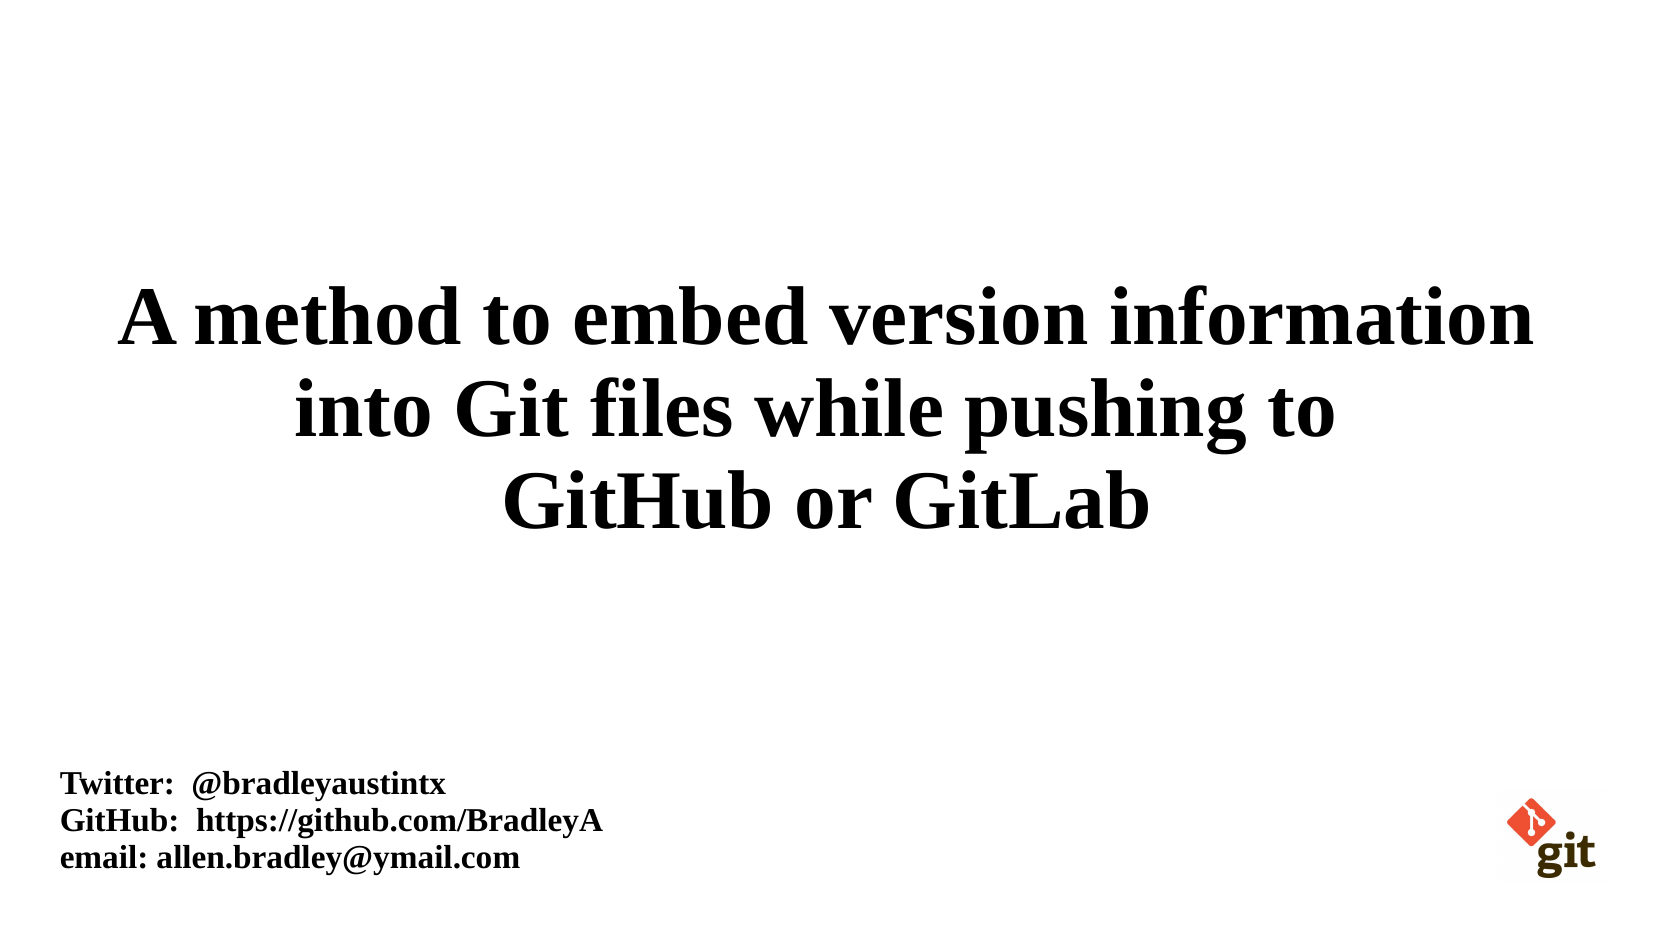

# A method to embed version information into Git files while pushing to
GitHub or GitLab
Twitter: @bradleyaustintx
GitHub: https://github.com/BradleyA
email: allen.bradley@ymail.com